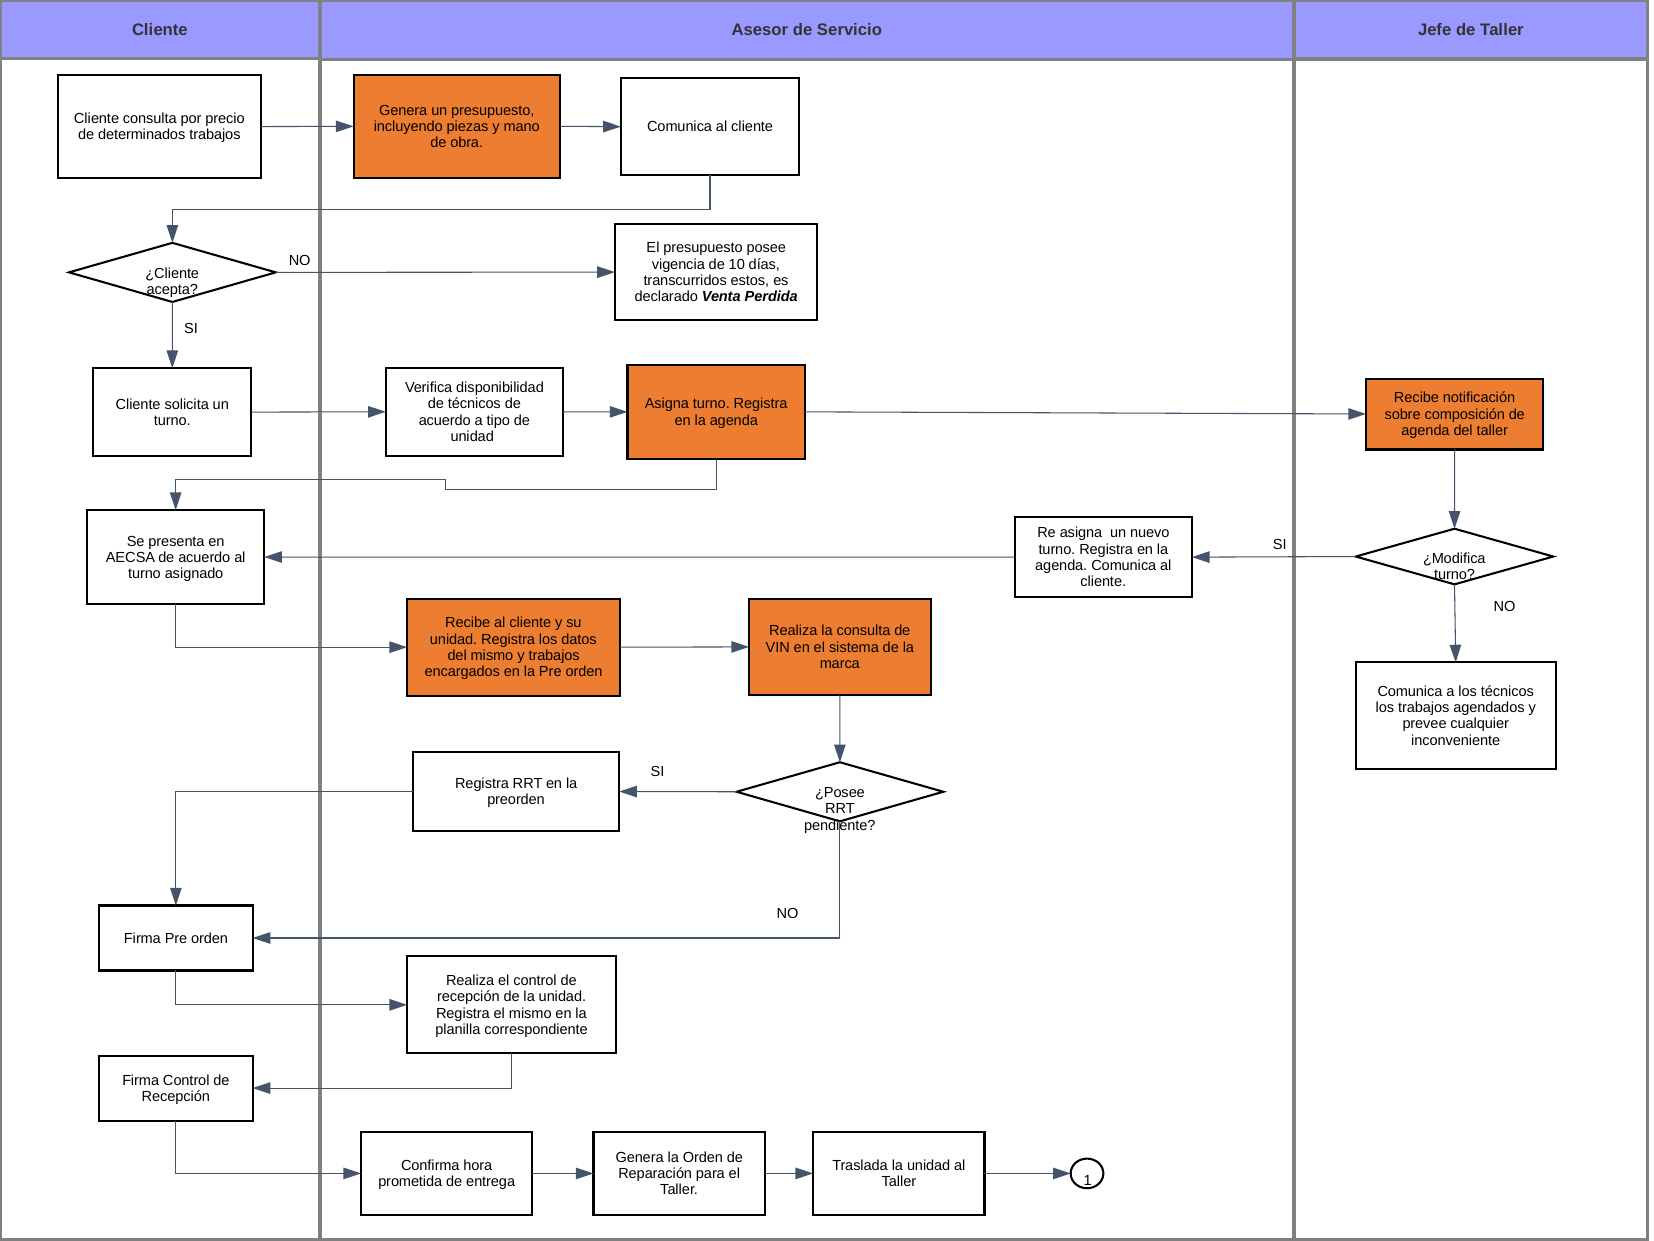

Cliente
Asesor de Servicio
Jefe de Taller
Genera un presupuesto, incluyendo piezas y mano de obra.
Cliente consulta por precio de determinados trabajos
Comunica al cliente
El presupuesto posee vigencia de 10 días, transcurridos estos, es declarado Venta Perdida
¿Cliente acepta?
NO
SI
Asigna turno. Registra en la agenda
Verifica disponibilidad de técnicos de acuerdo a tipo de unidad
Cliente solicita un turno.
Recibe notificación sobre composición de agenda del taller
Se presenta en AECSA de acuerdo al turno asignado
Re asigna un nuevo turno. Registra en la agenda. Comunica al cliente.
SI
¿Modifica turno?
NO
Recibe al cliente y su unidad. Registra los datos del mismo y trabajos encargados en la Pre orden
Realiza la consulta de VIN en el sistema de la marca
Comunica a los técnicos los trabajos agendados y prevee cualquier inconveniente
Registra RRT en la preorden
SI
¿Posee RRT pendiente?
NO
Firma Pre orden
Realiza el control de recepción de la unidad. Registra el mismo en la planilla correspondiente
Firma Control de Recepción
Confirma hora prometida de entrega
Genera la Orden de Reparación para el Taller.
Traslada la unidad al Taller
1